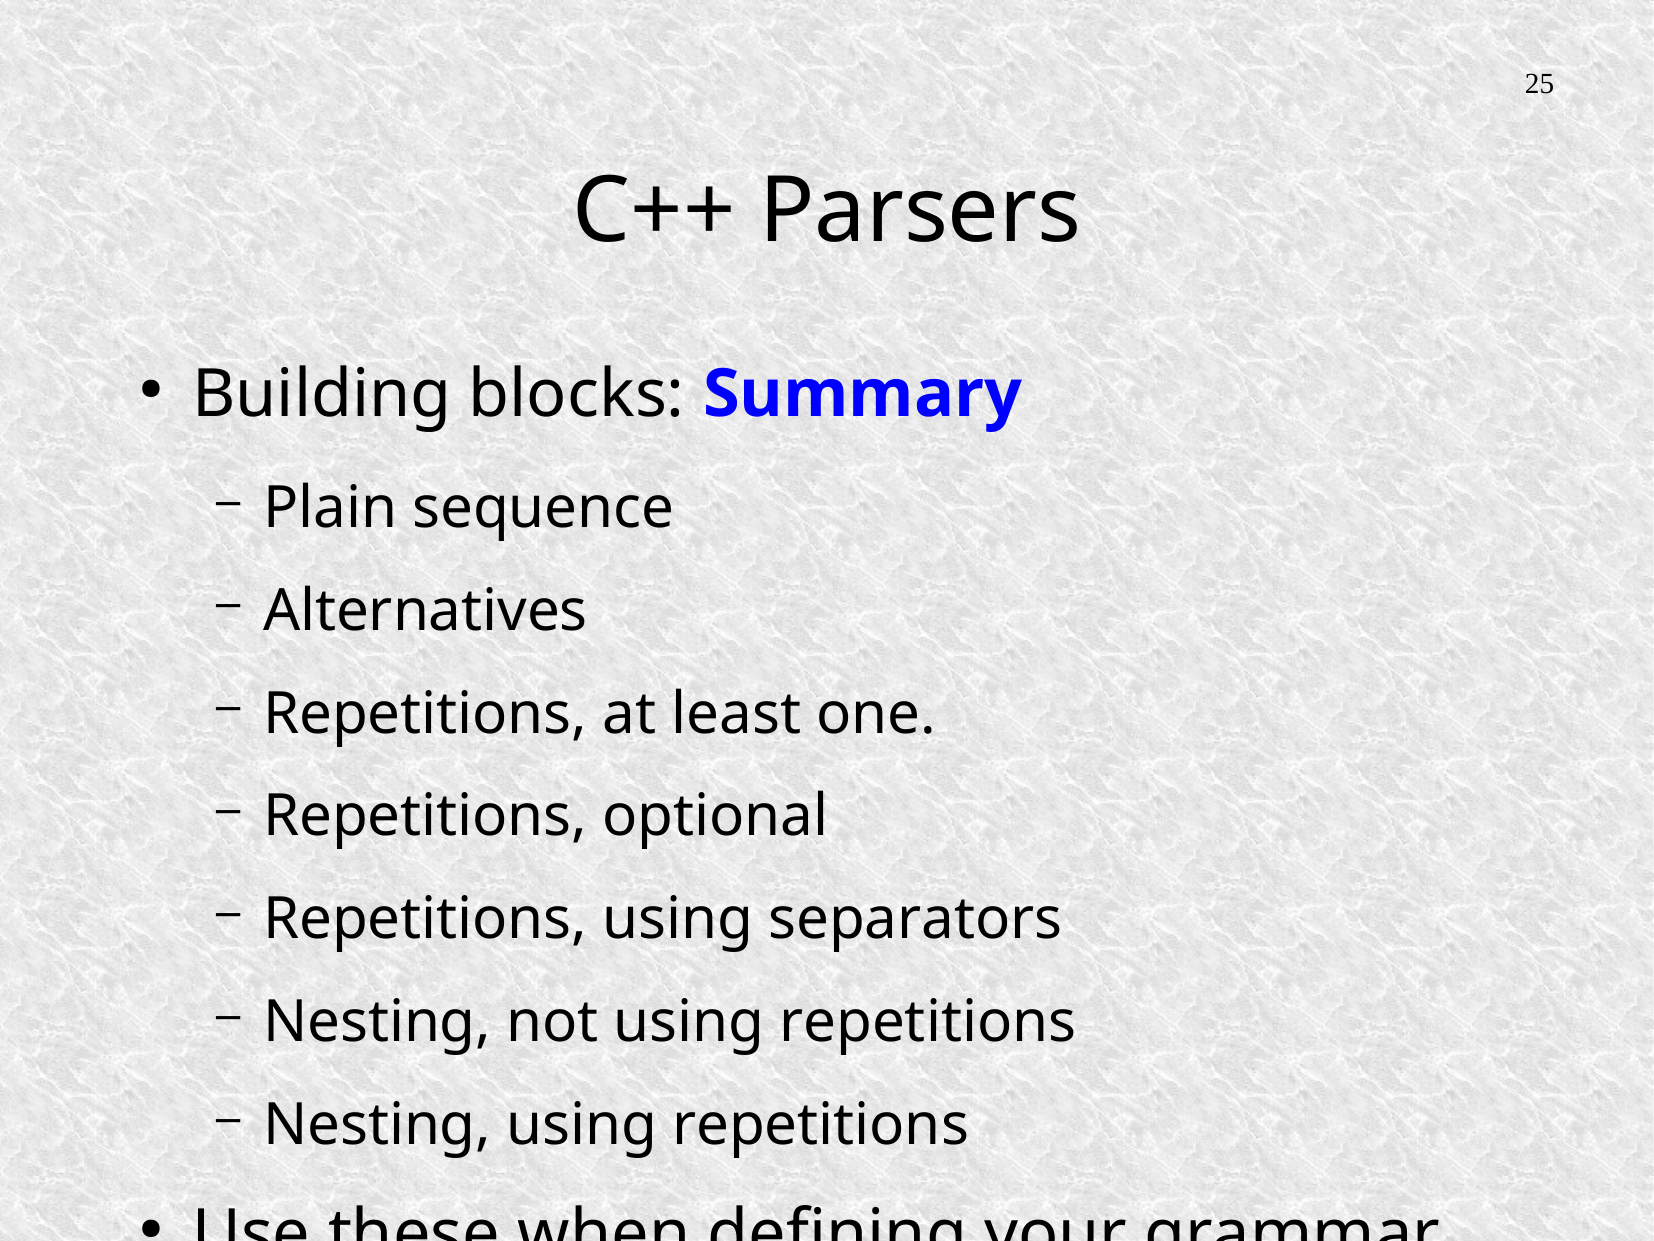

25
# C++ Parsers
Building blocks: Summary
Plain sequence
Alternatives
Repetitions, at least one.
Repetitions, optional
Repetitions, using separators
Nesting, not using repetitions
Nesting, using repetitions
Use these when defining your grammar